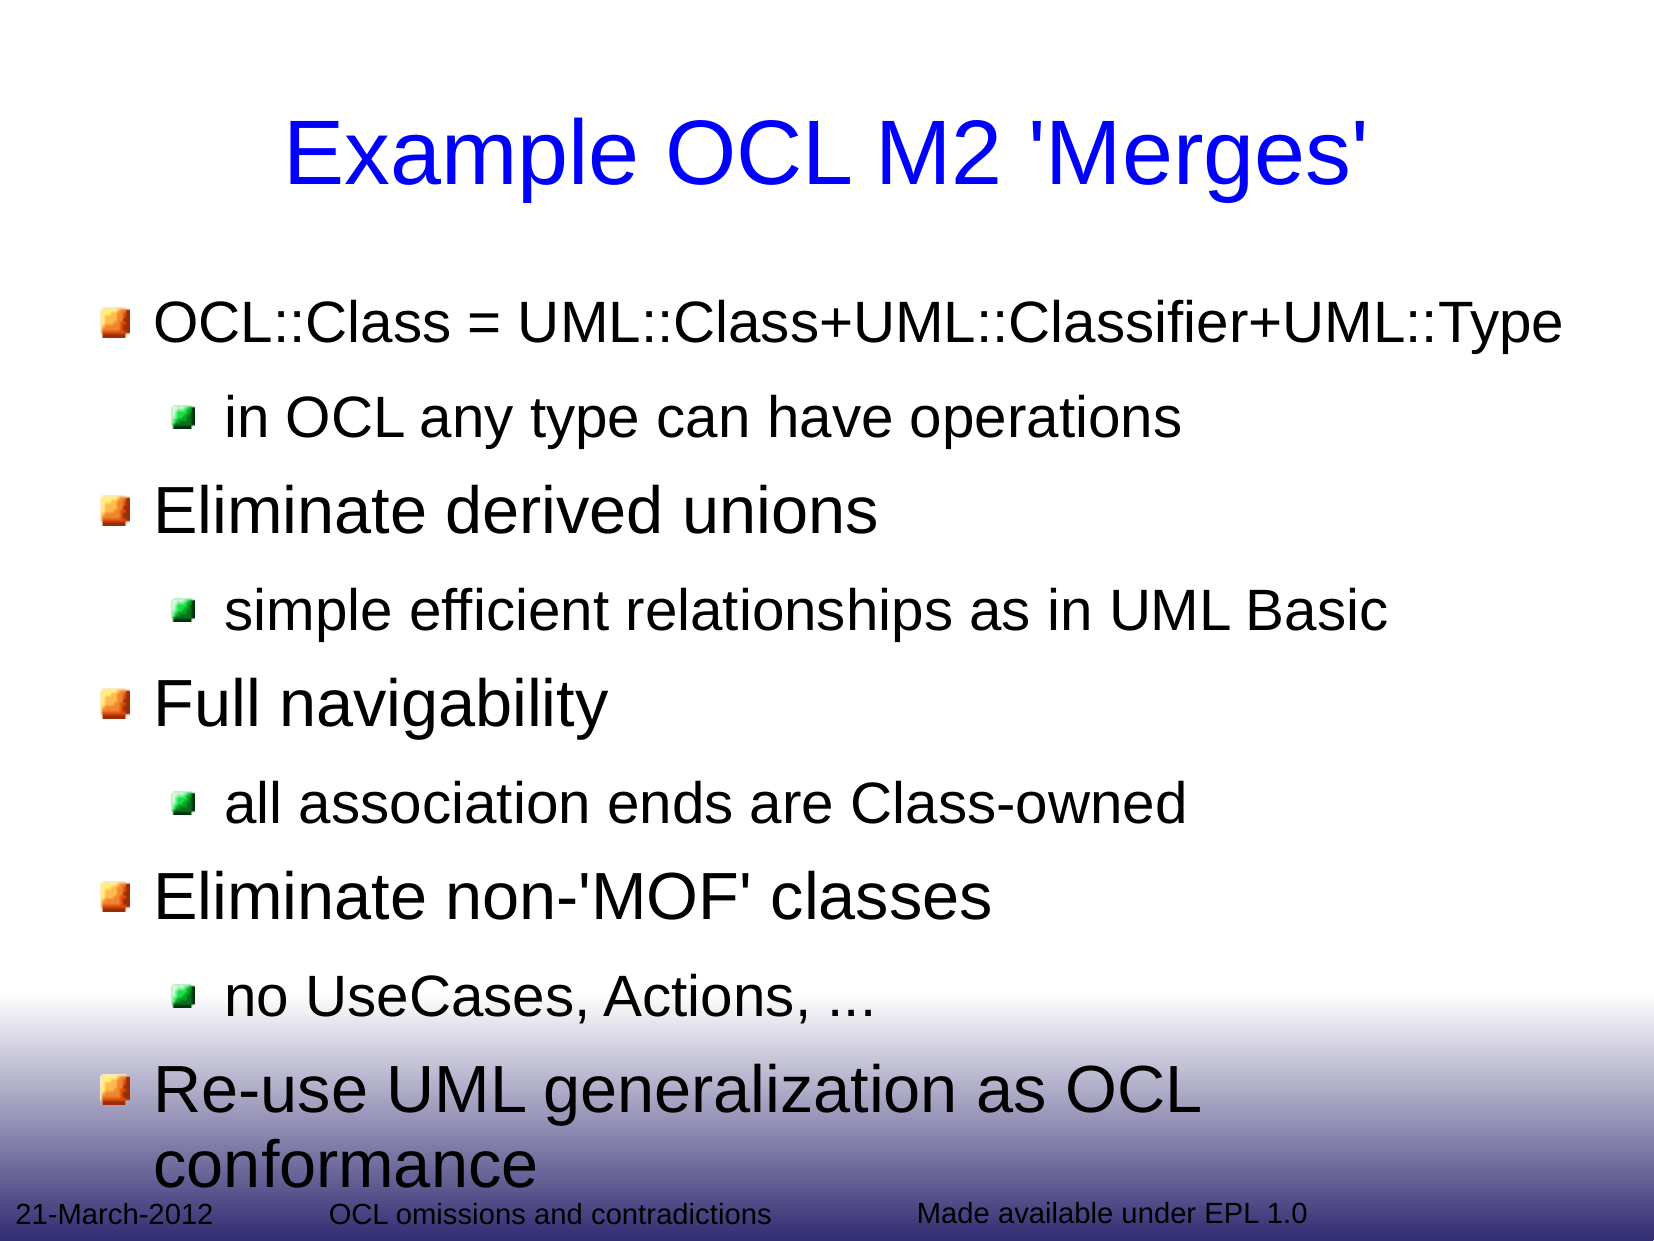

# Example OCL M2 'Merges'
OCL::Class = UML::Class+UML::Classifier+UML::Type
in OCL any type can have operations
Eliminate derived unions
simple efficient relationships as in UML Basic
Full navigability
all association ends are Class-owned
Eliminate non-'MOF' classes
no UseCases, Actions, ...
Re-use UML generalization as OCL conformance
21-March-2012
OCL omissions and contradictions